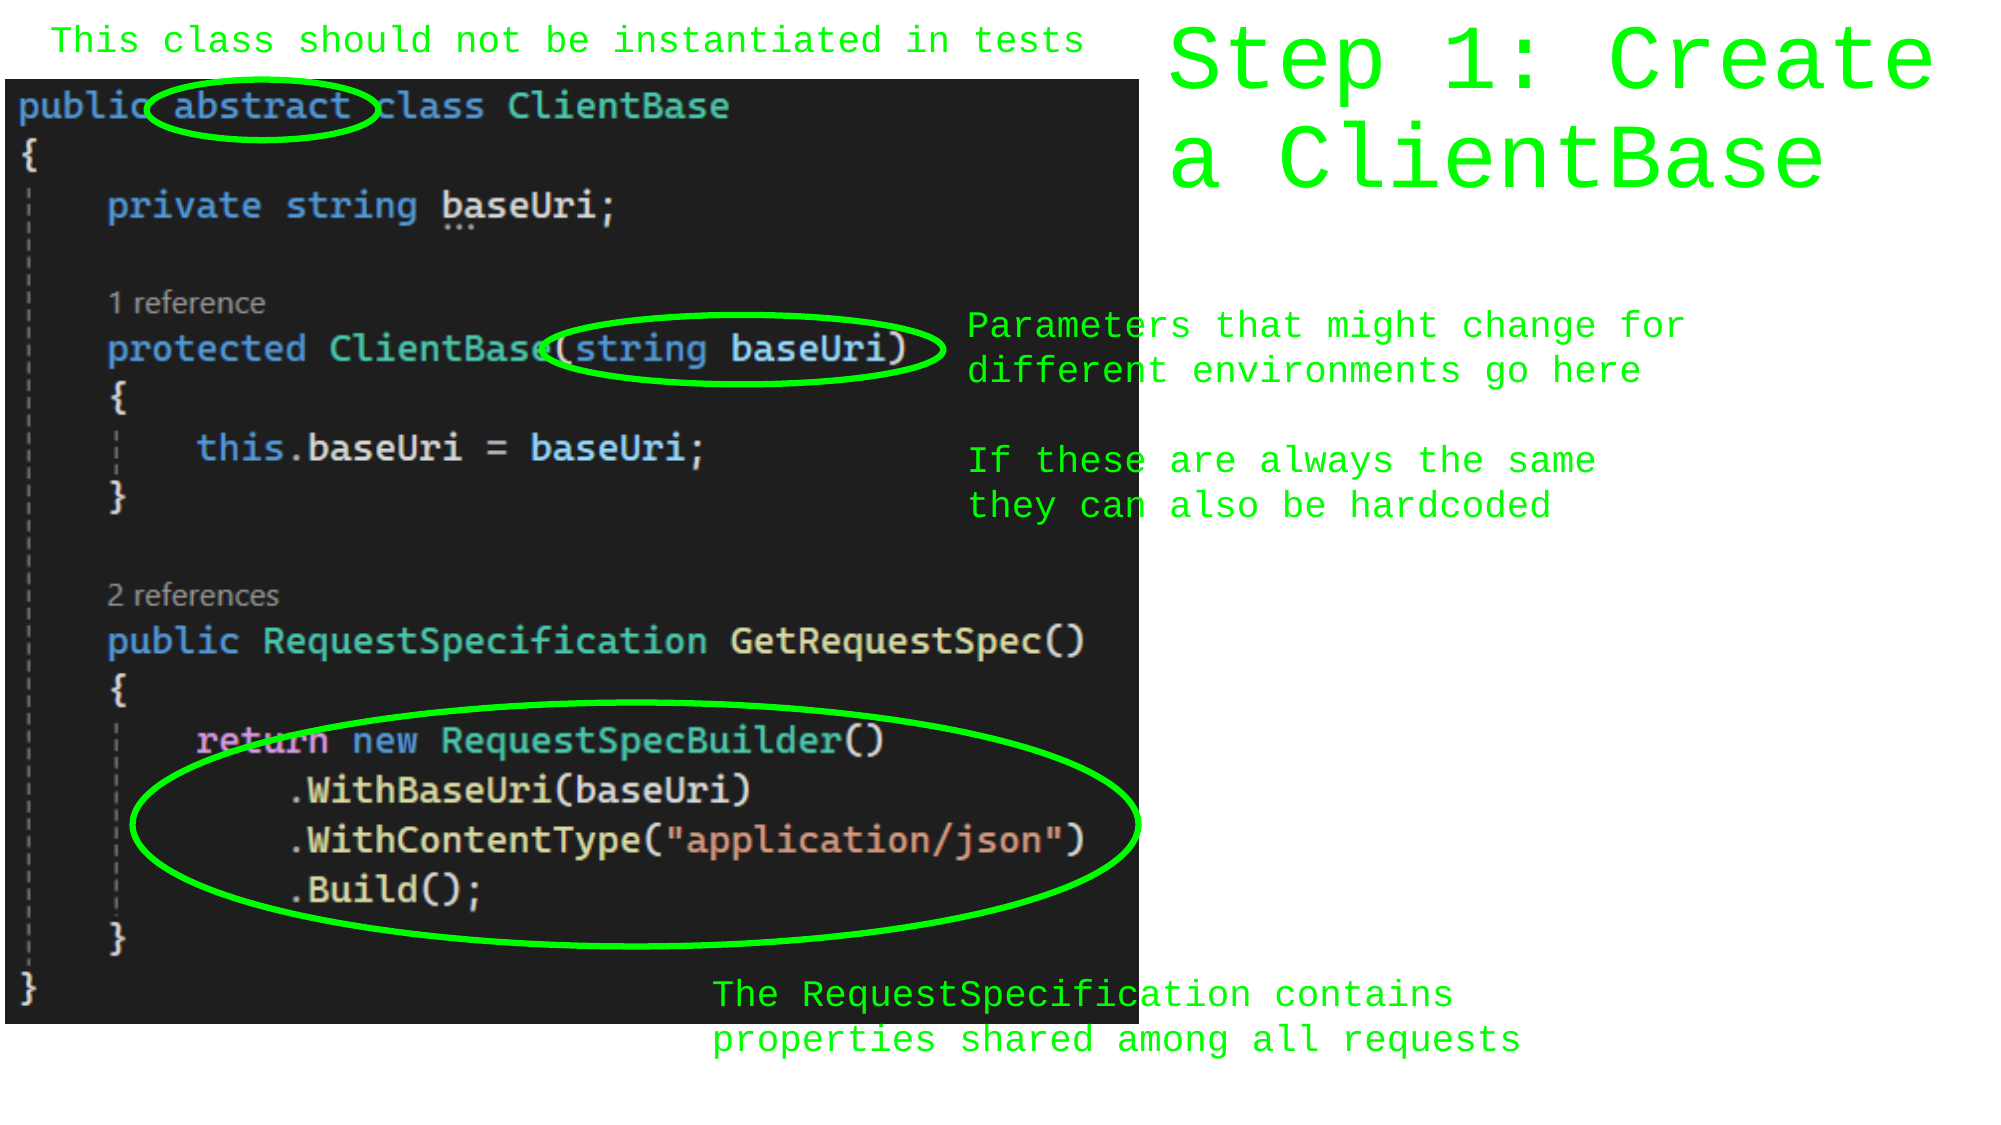

# Step 1: Create a ClientBase
This class should not be instantiated in tests
Parameters that might change for different environments go here
If these are always the same they can also be hardcoded
The RequestSpecification contains properties shared among all requests